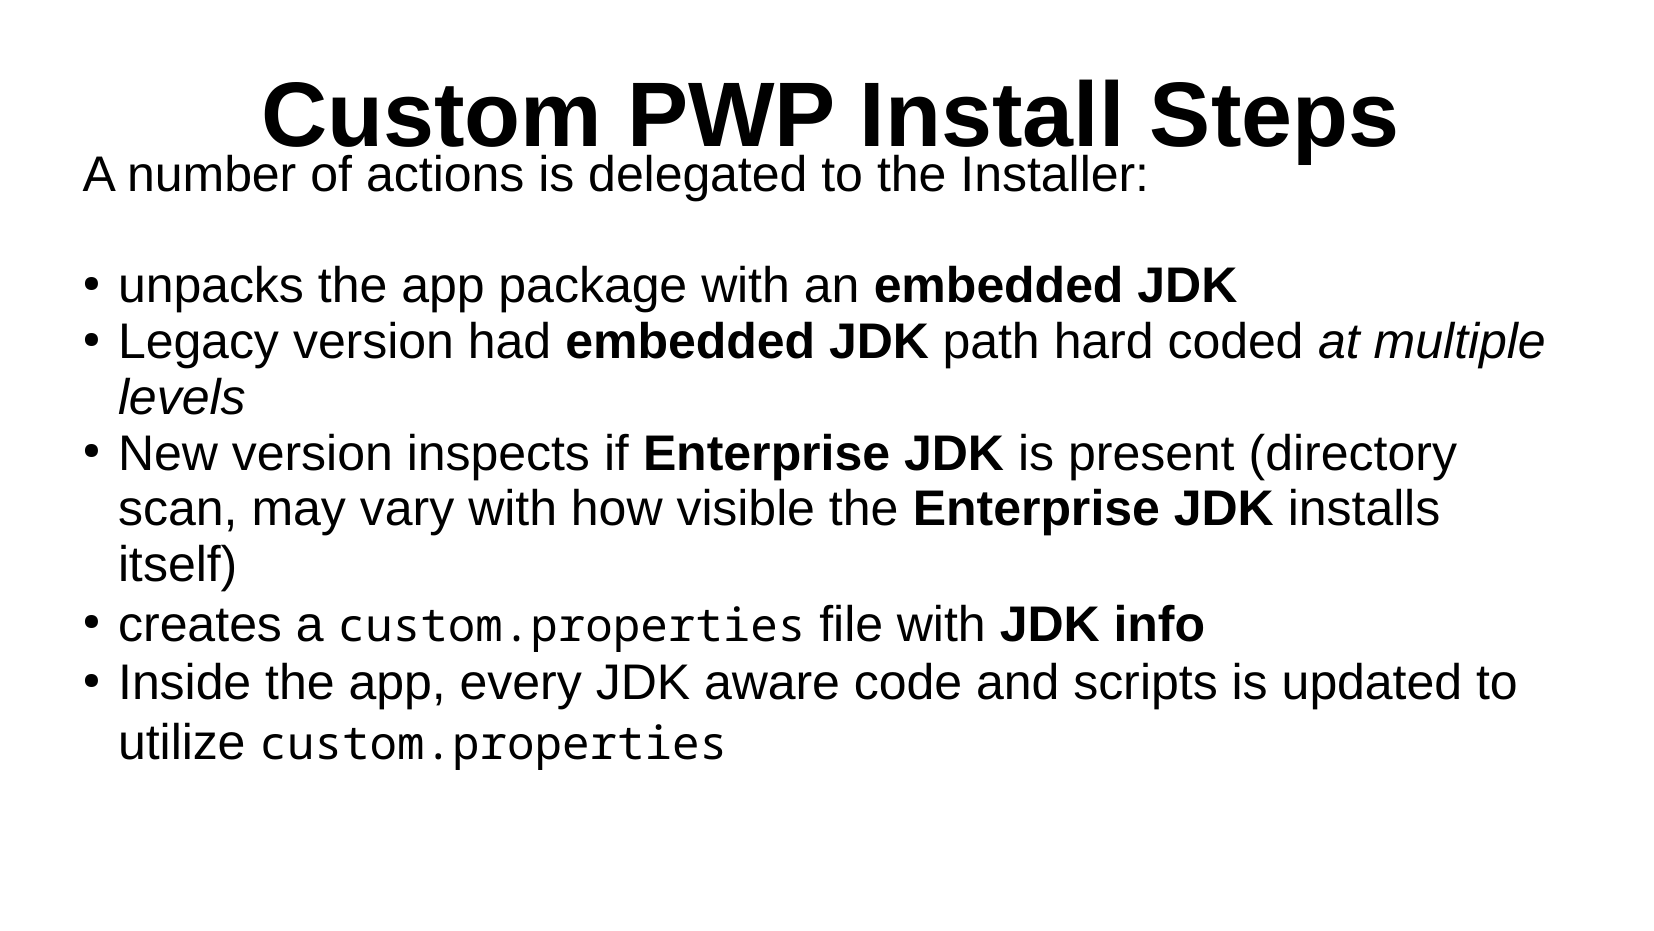

# Custom PWP Install Steps
A number of actions is delegated to the Installer:
unpacks the app package with an embedded JDK
Legacy version had embedded JDK path hard coded at multiple levels
New version inspects if Enterprise JDK is present (directory scan, may vary with how visible the Enterprise JDK installs itself)
creates a custom.properties file with JDK info
Inside the app, every JDK aware code and scripts is updated to utilize custom.properties